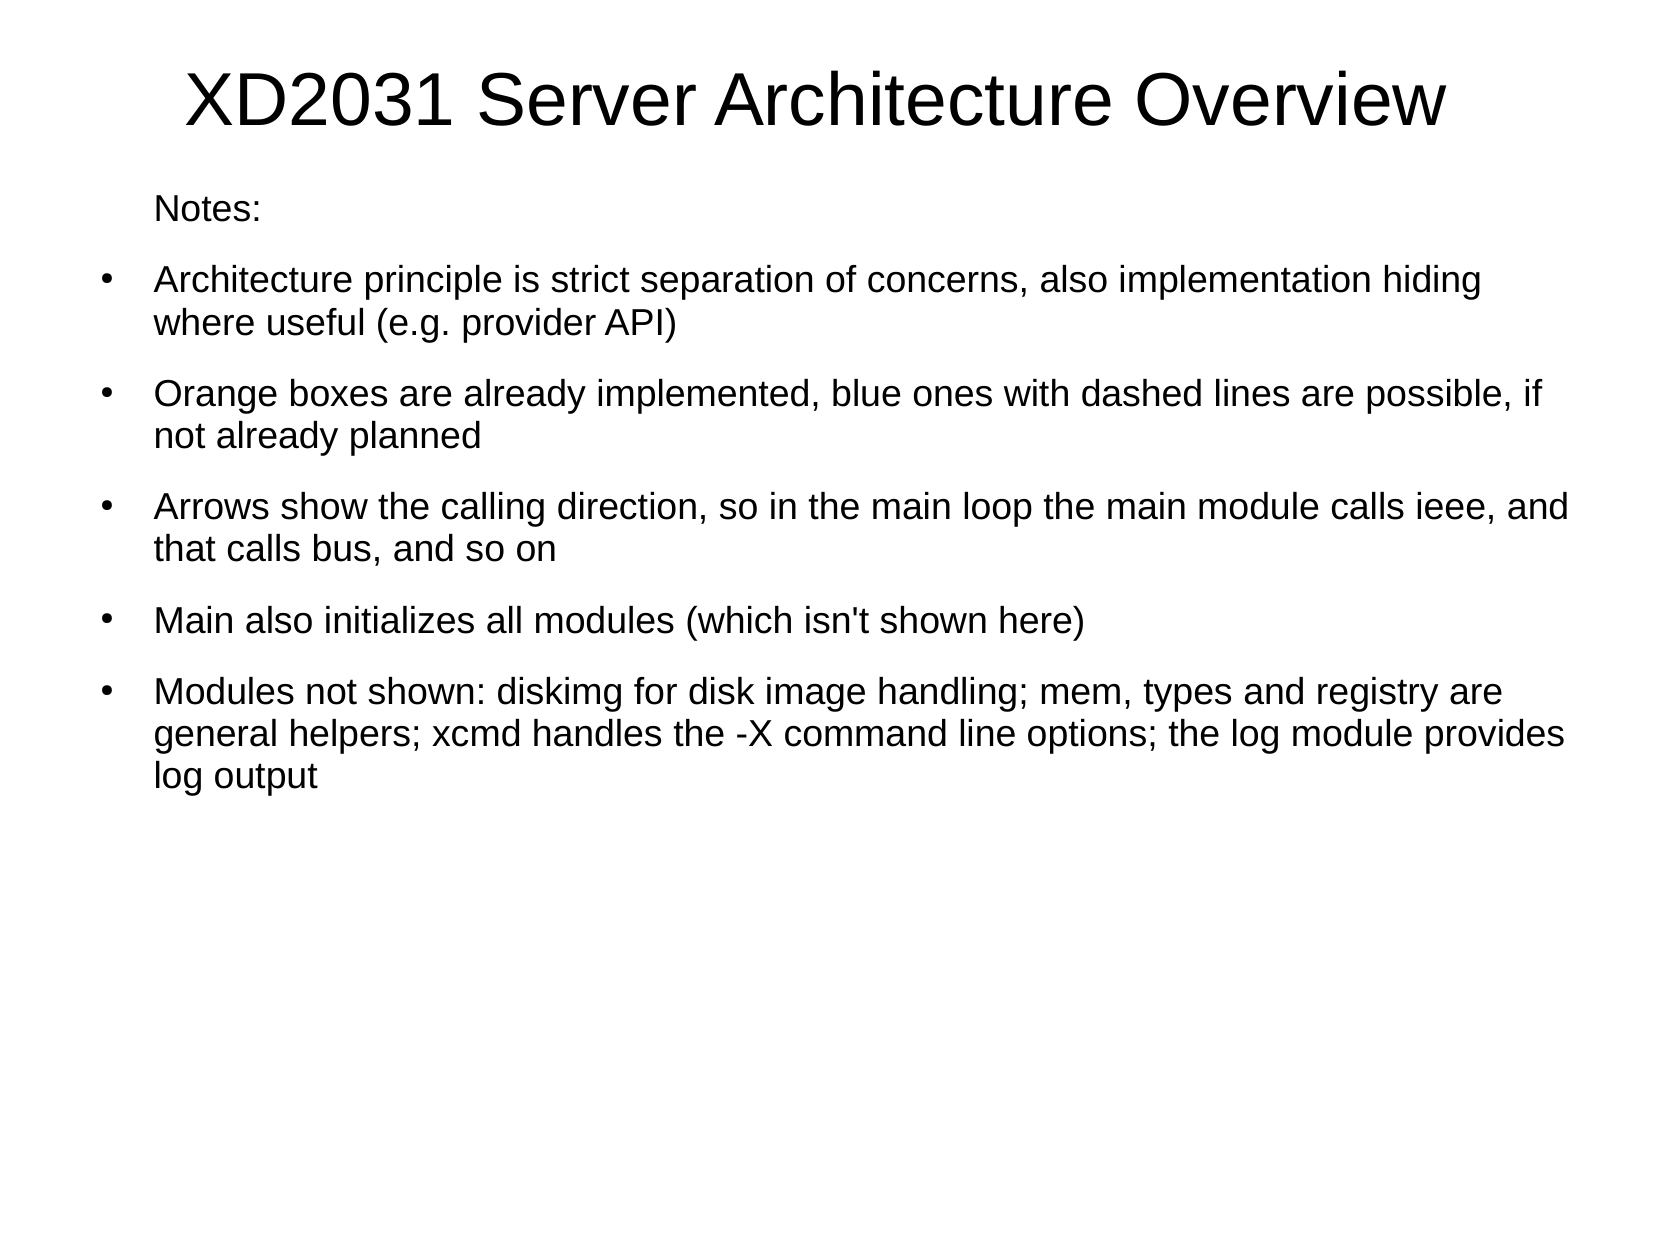

# XD2031 Server Architecture Overview
Notes:
Architecture principle is strict separation of concerns, also implementation hiding where useful (e.g. provider API)
Orange boxes are already implemented, blue ones with dashed lines are possible, if not already planned
Arrows show the calling direction, so in the main loop the main module calls ieee, and that calls bus, and so on
Main also initializes all modules (which isn't shown here)
Modules not shown: diskimg for disk image handling; mem, types and registry are general helpers; xcmd handles the -X command line options; the log module provides log output